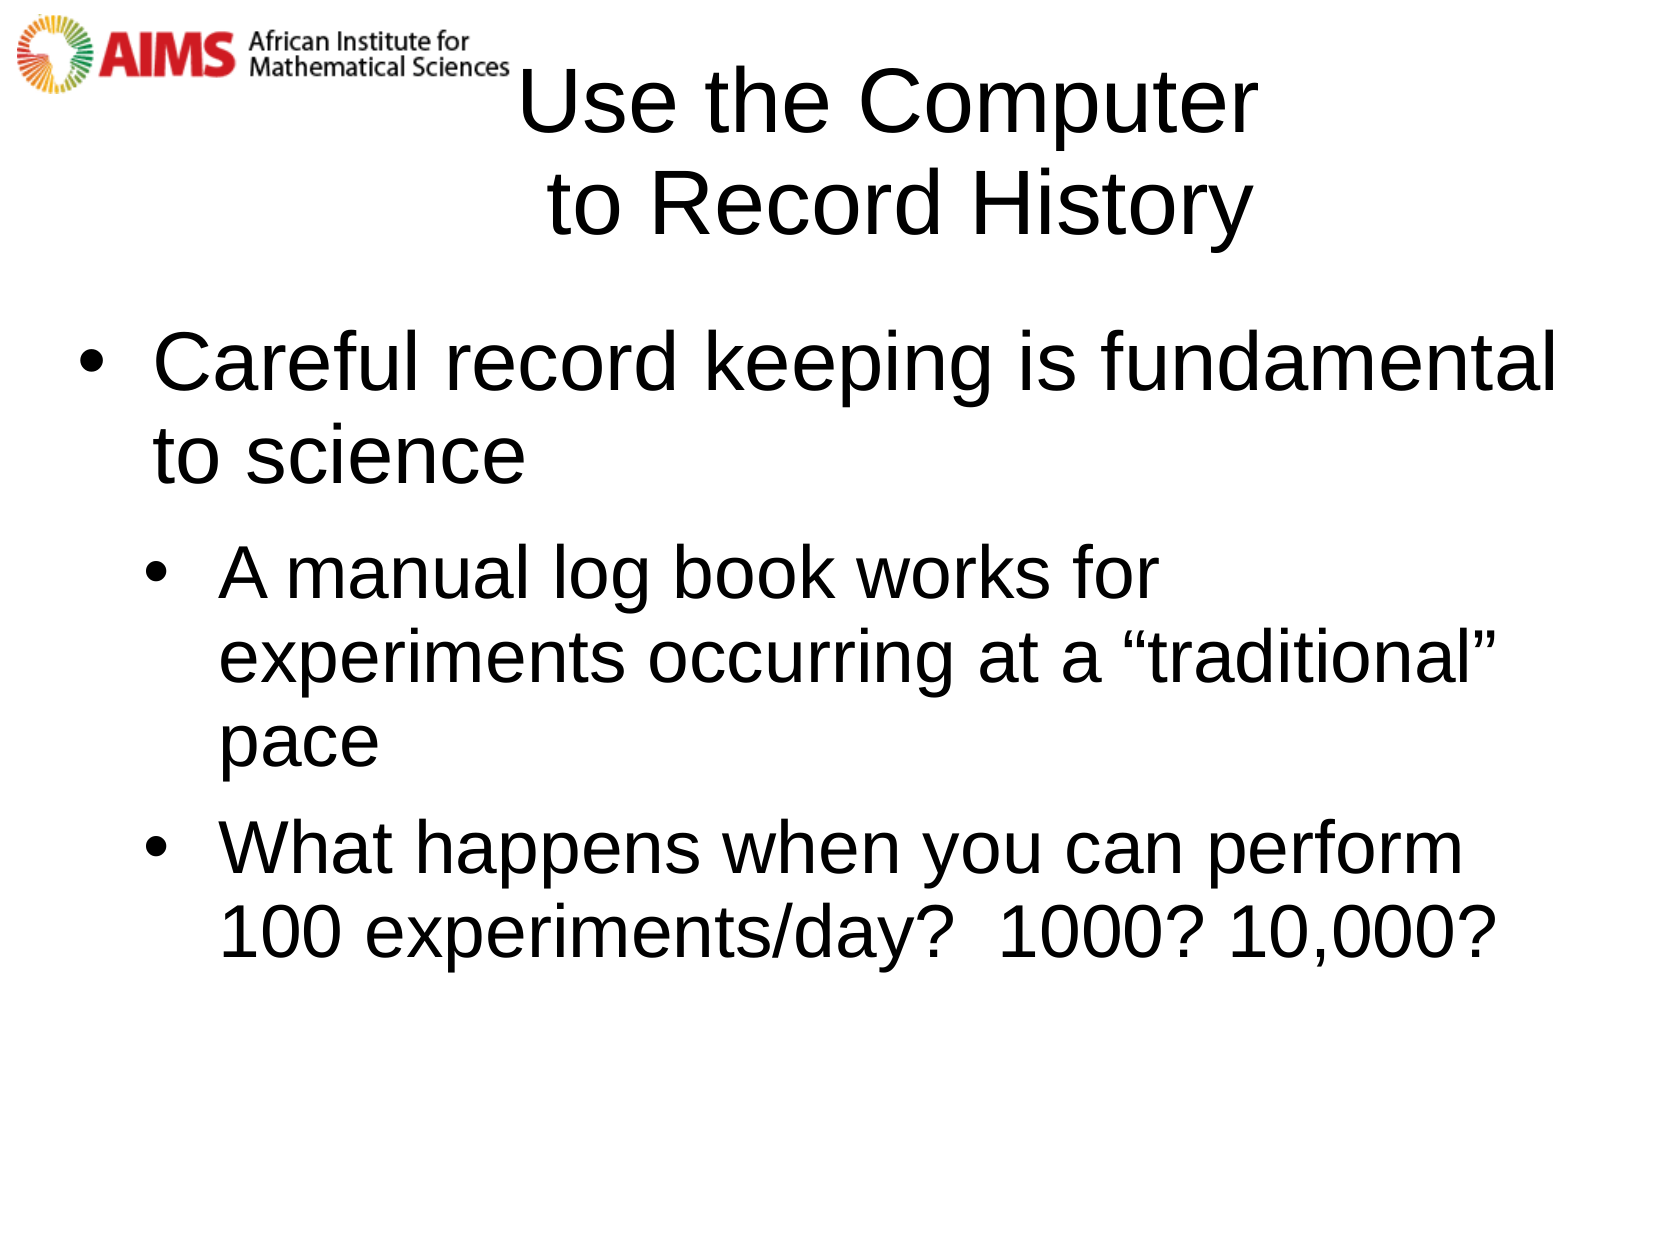

# Use the Computer to Record History
Careful record keeping is fundamental to science
A manual log book works for experiments occurring at a “traditional” pace
What happens when you can perform 100 experiments/day? 1000? 10,000?